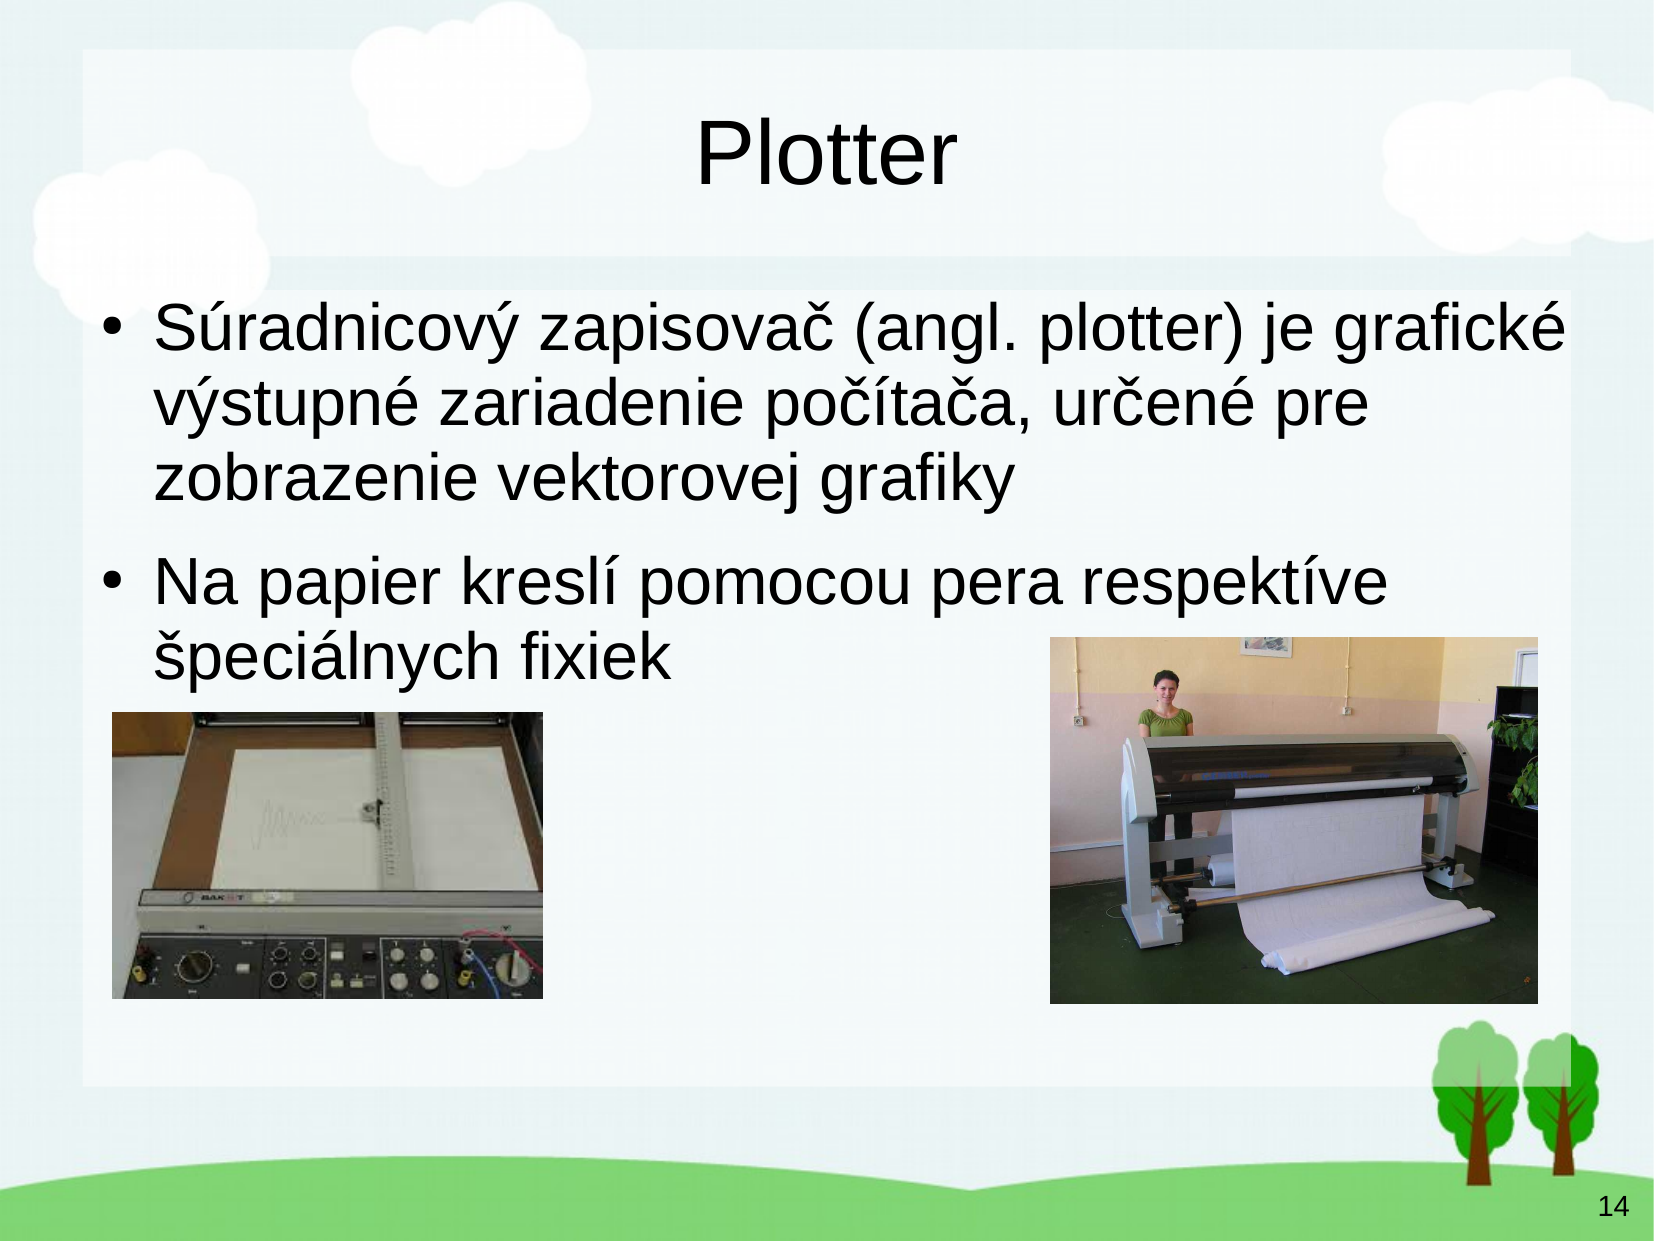

# Plotter
Súradnicový zapisovač (angl. plotter) je grafické výstupné zariadenie počítača, určené pre zobrazenie vektorovej grafiky
Na papier kreslí pomocou pera respektíve špeciálnych fixiek
14